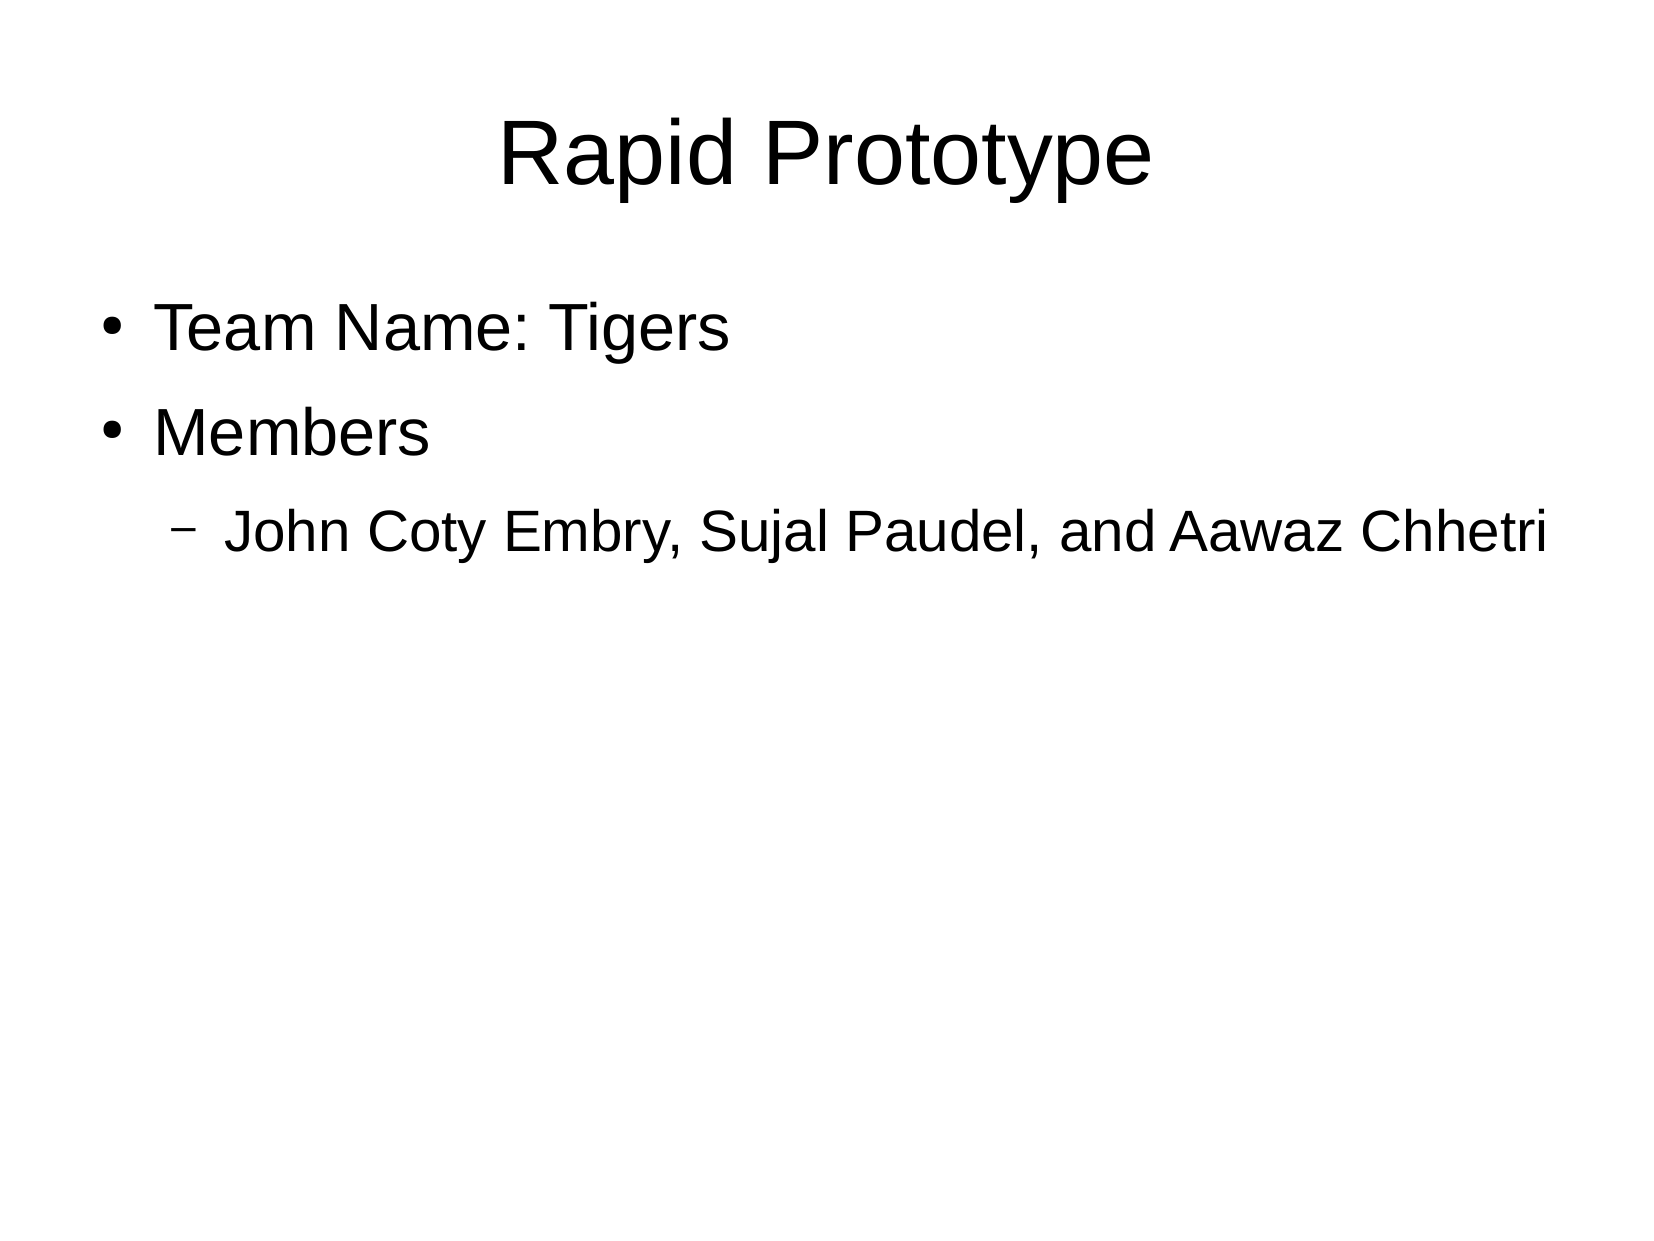

# Rapid Prototype
Team Name: Tigers
Members
John Coty Embry, Sujal Paudel, and Aawaz Chhetri